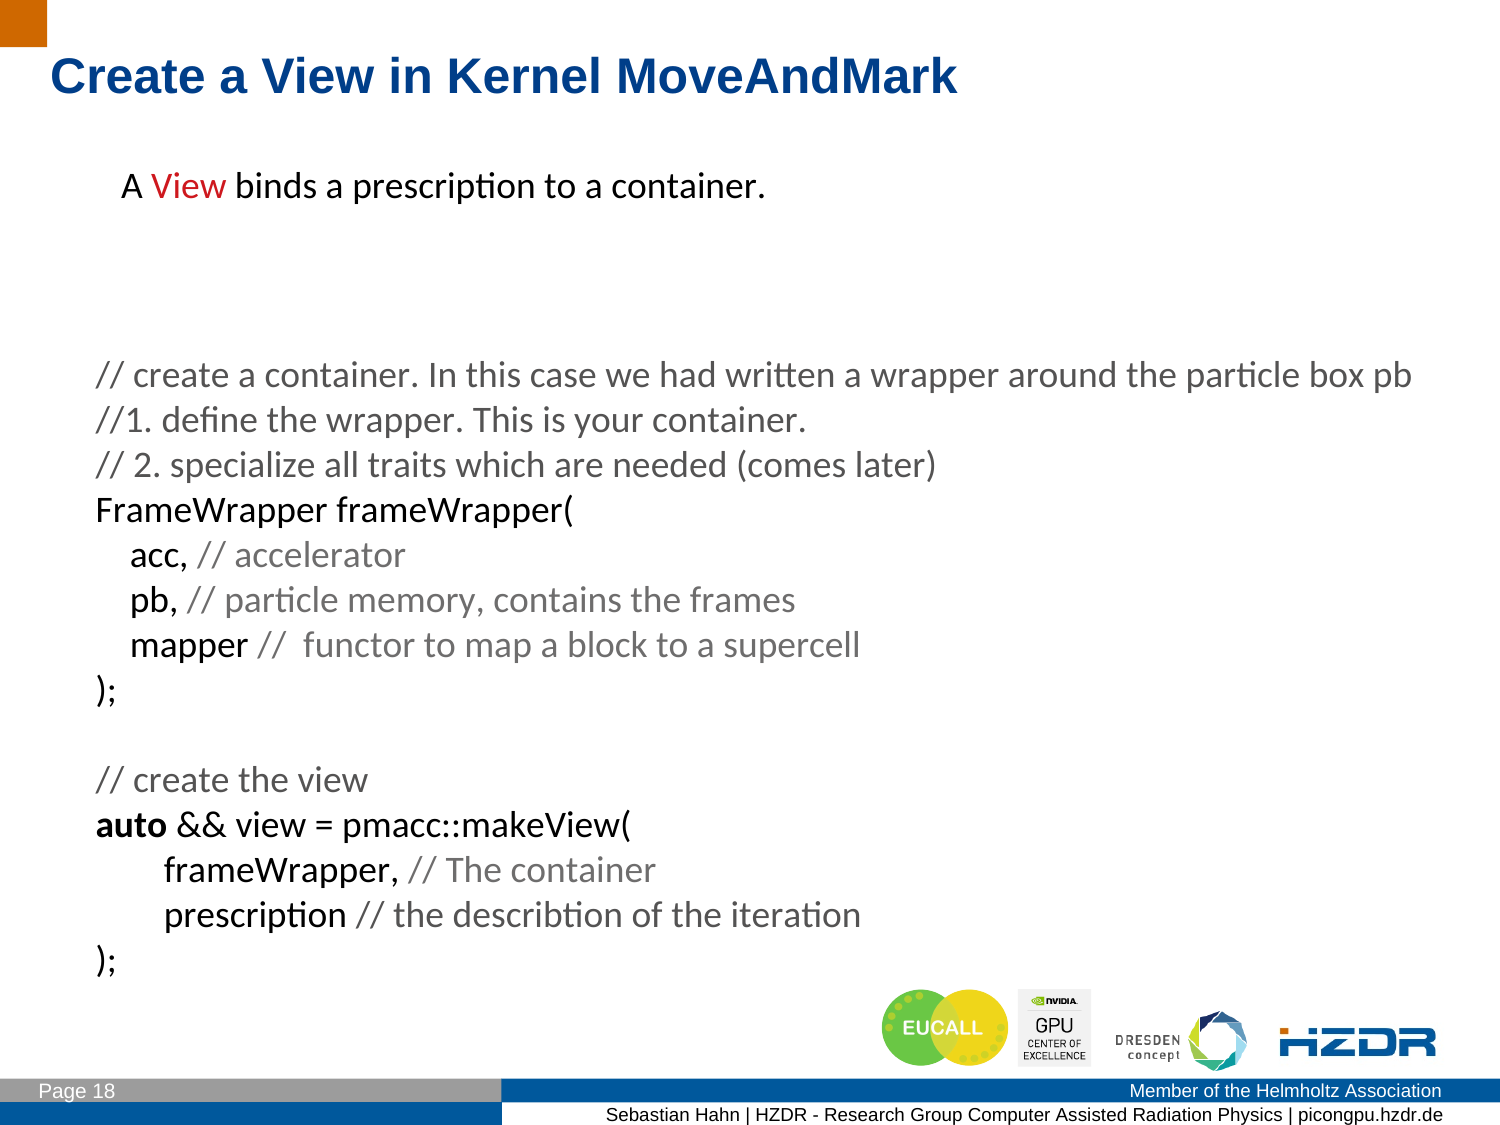

# Create a View in Kernel MoveAndMark
A View binds a prescription to a container.
// create a container. In this case we had written a wrapper around the particle box pb
//1. define the wrapper. This is your container.
// 2. specialize all traits which are needed (comes later)
FrameWrapper frameWrapper(
 acc, // accelerator
 pb, // particle memory, contains the frames
 mapper // functor to map a block to a supercell
);
// create the view
auto && view = pmacc::makeView(
 frameWrapper, // The container
 prescription // the describtion of the iteration
);